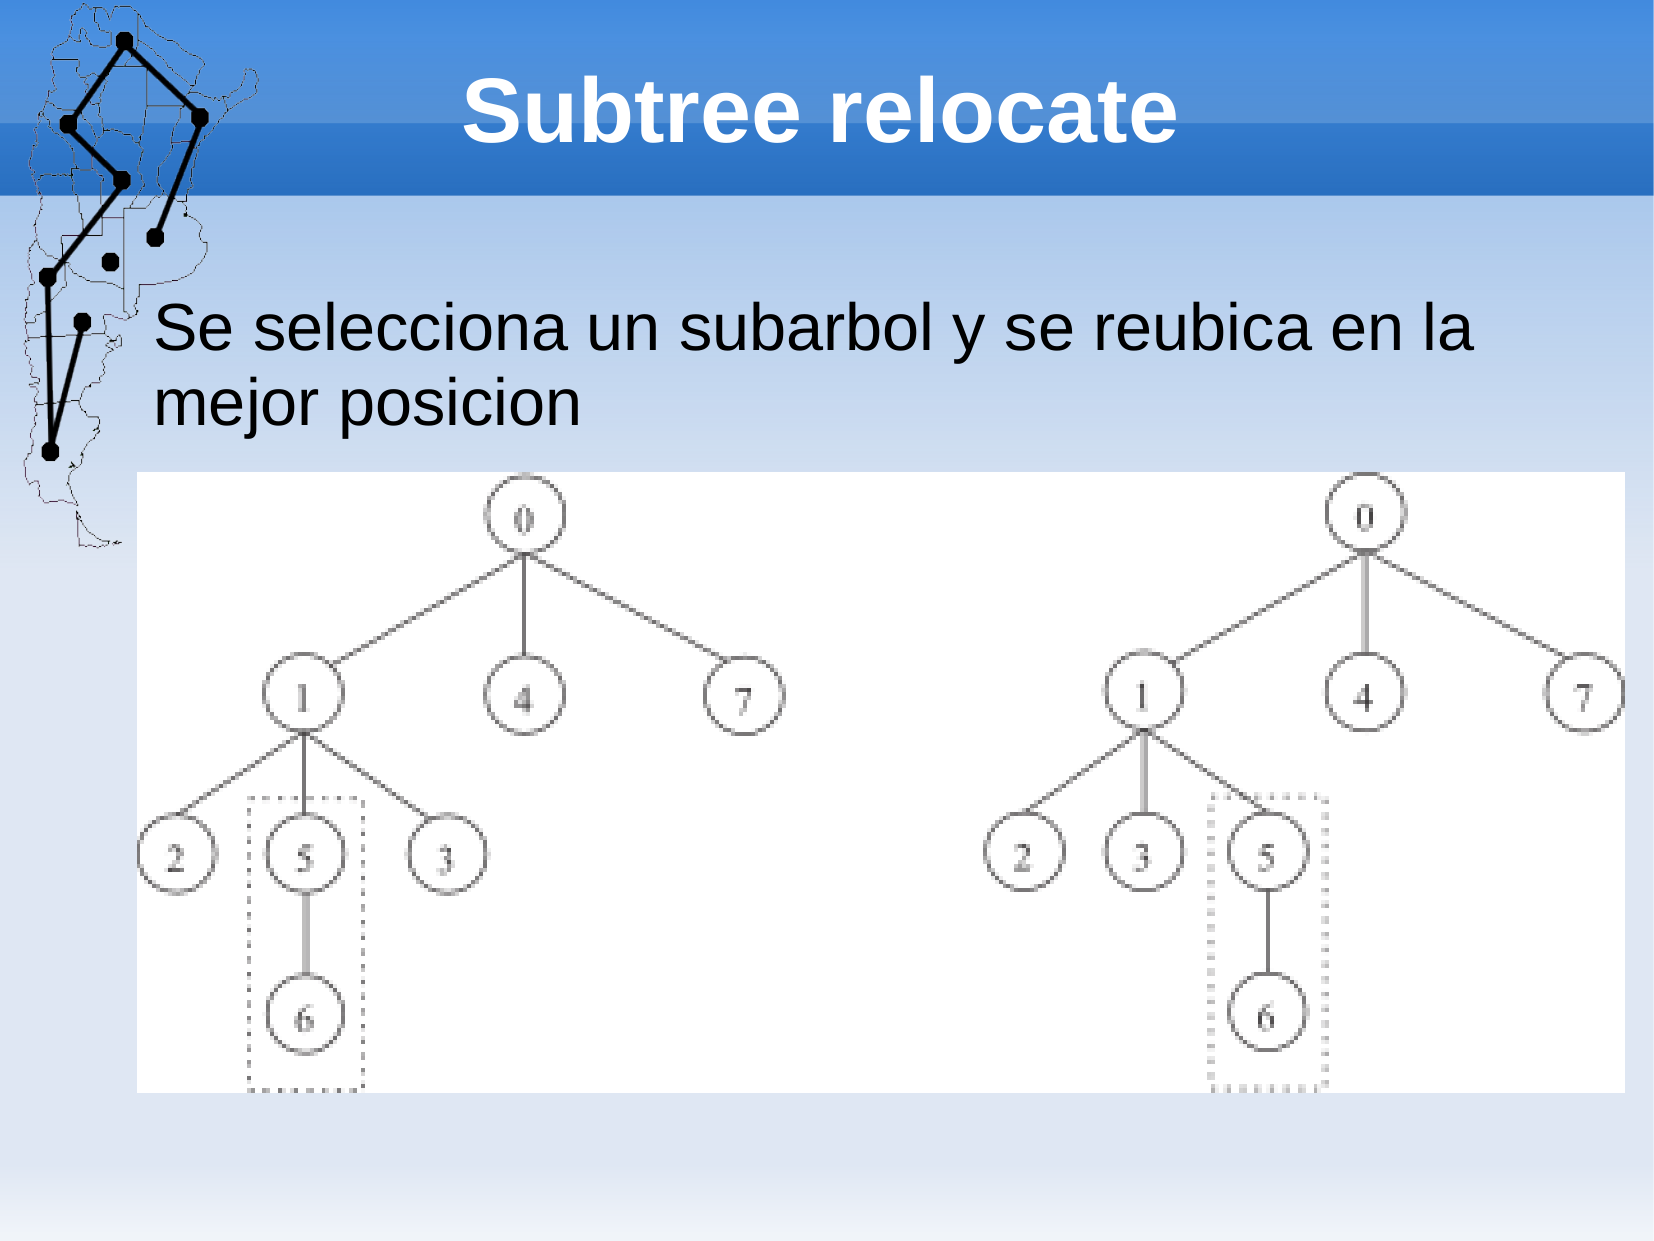

# Subtree relocate
Se selecciona un subarbol y se reubica en la mejor posicion